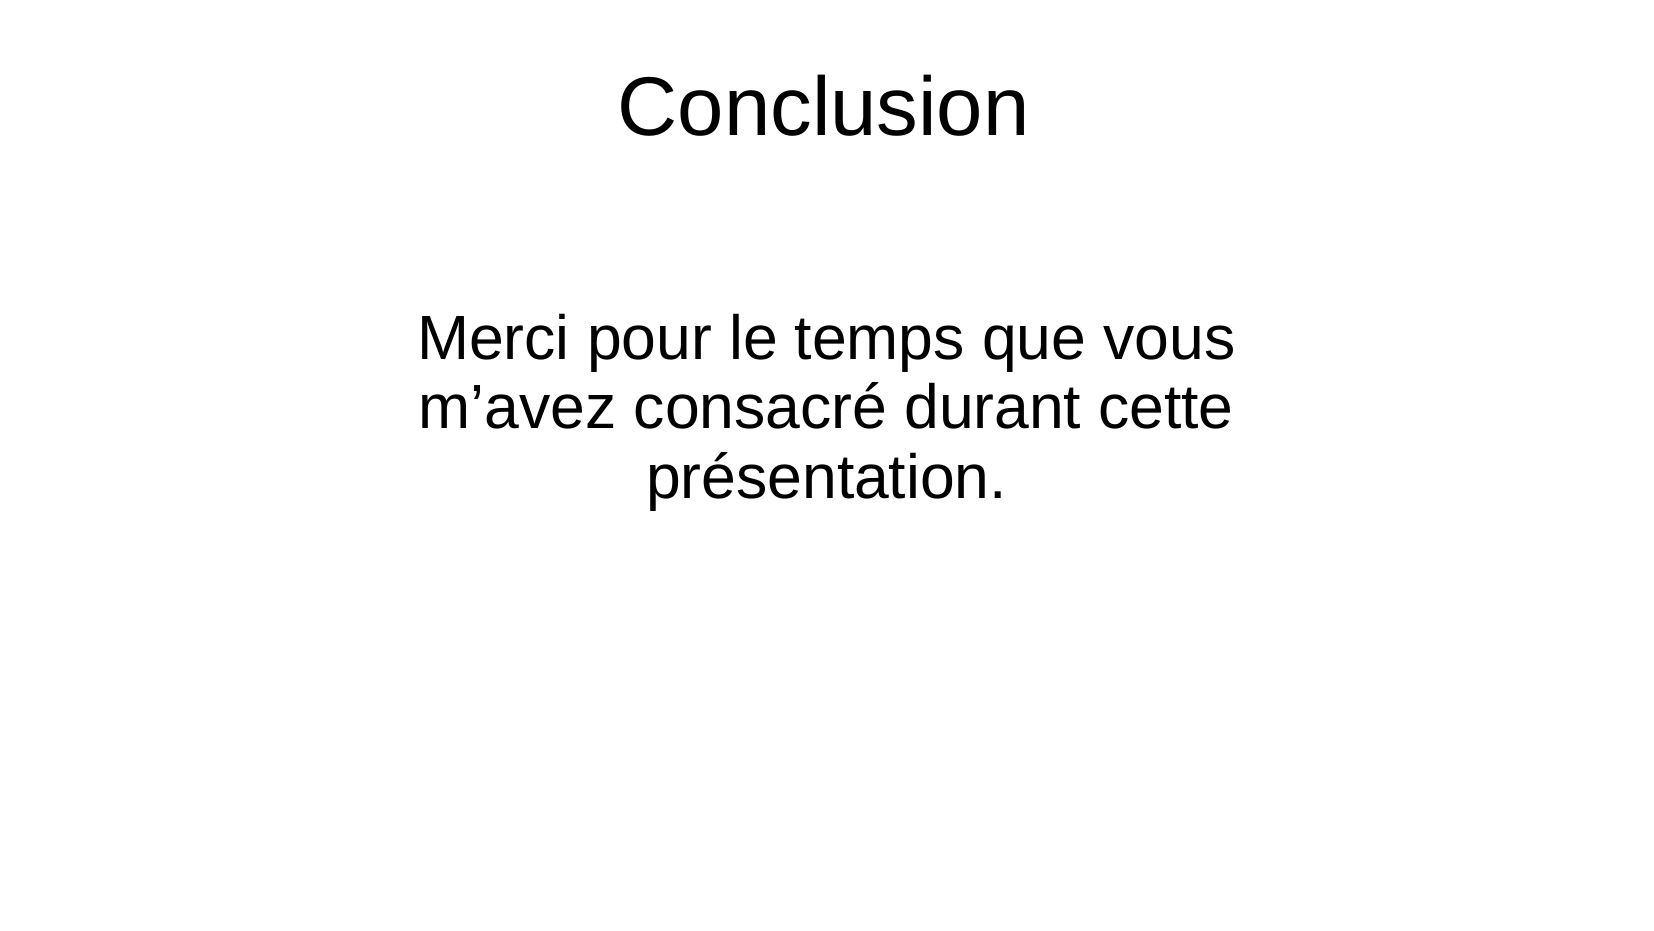

# Conclusion
Merci pour le temps que vous m’avez consacré durant cette présentation.